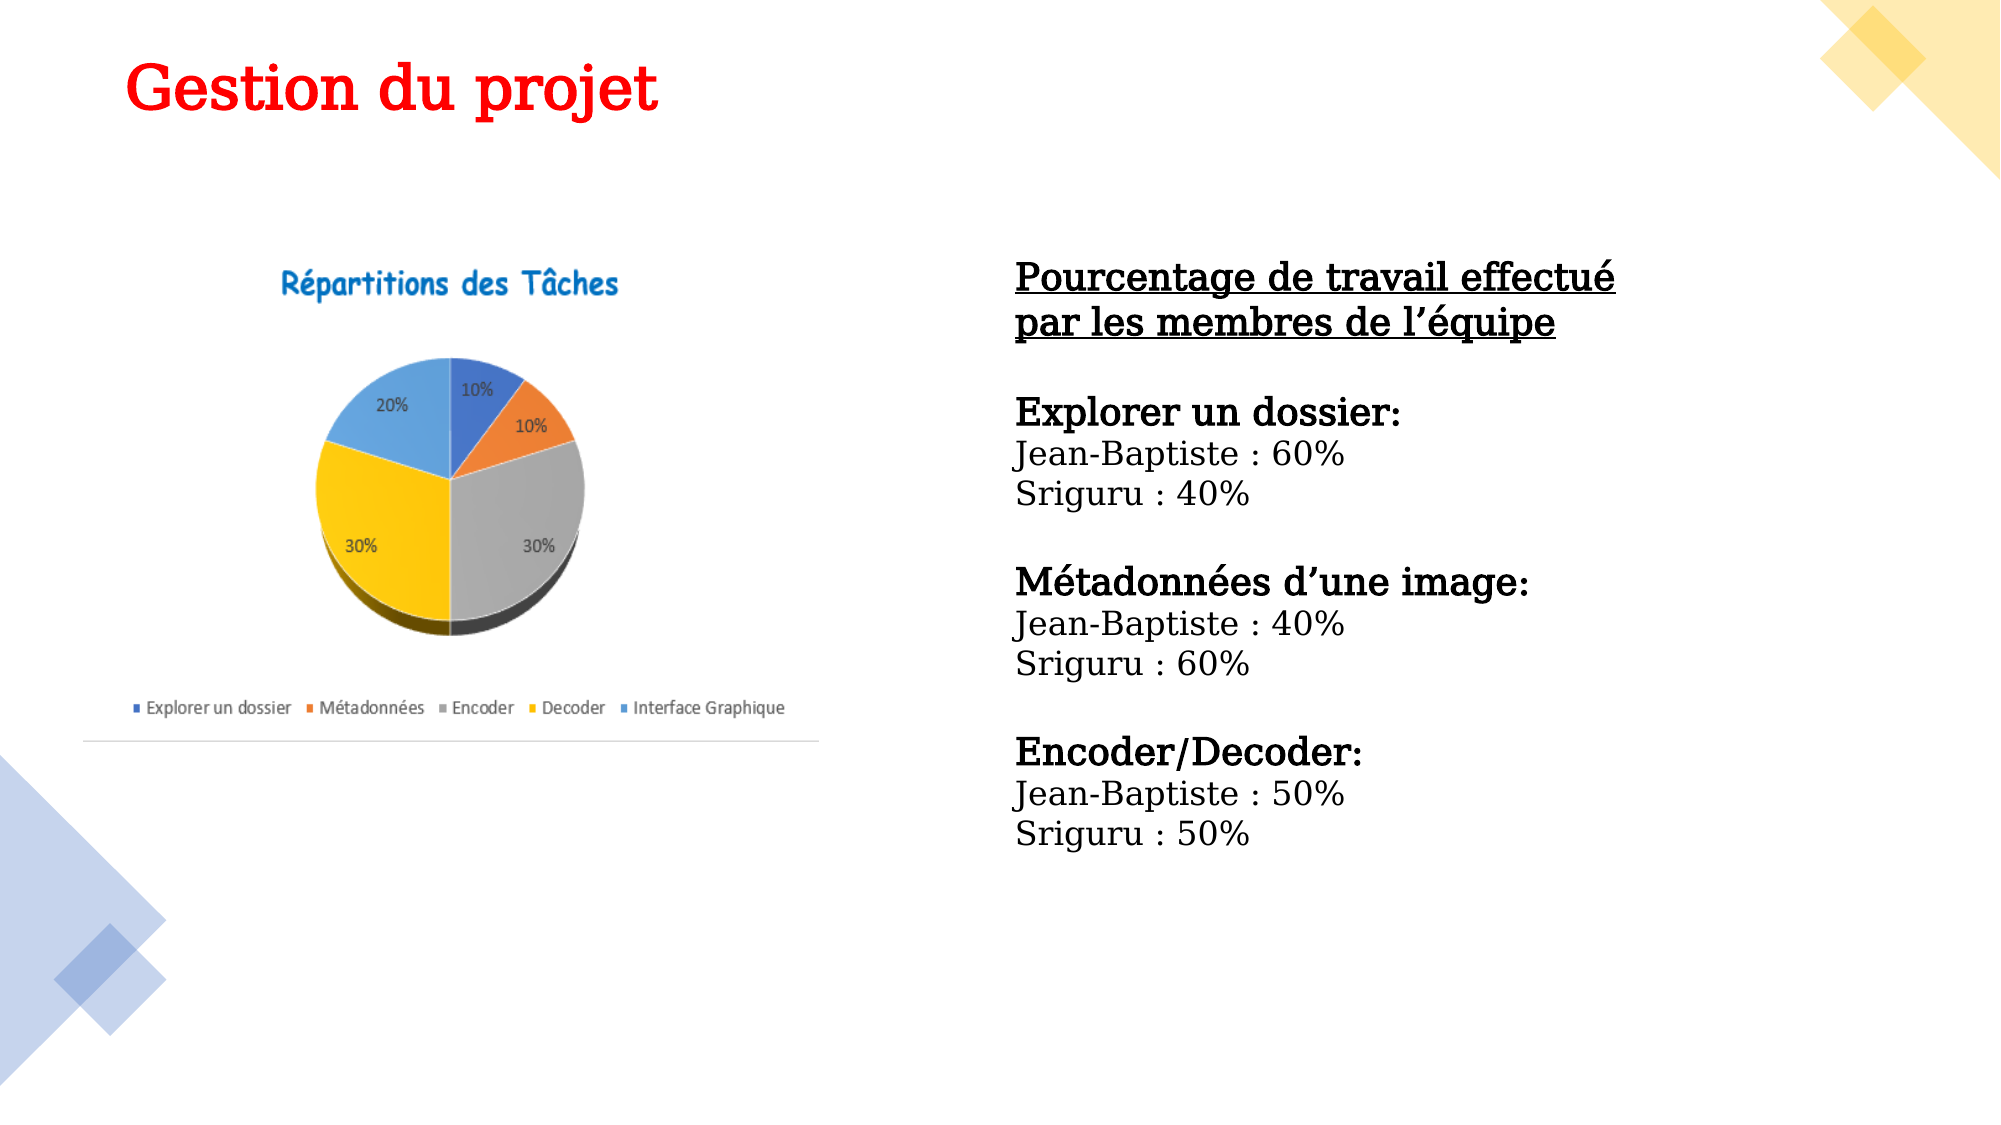

# Gestion du projet
Pourcentage de travail effectué par les membres de l’équipe
Explorer un dossier:
Jean-Baptiste : 60%
Sriguru : 40%
Métadonnées d’une image:
Jean-Baptiste : 40%
Sriguru : 60%
Encoder/Decoder:
Jean-Baptiste : 50%
Sriguru : 50%